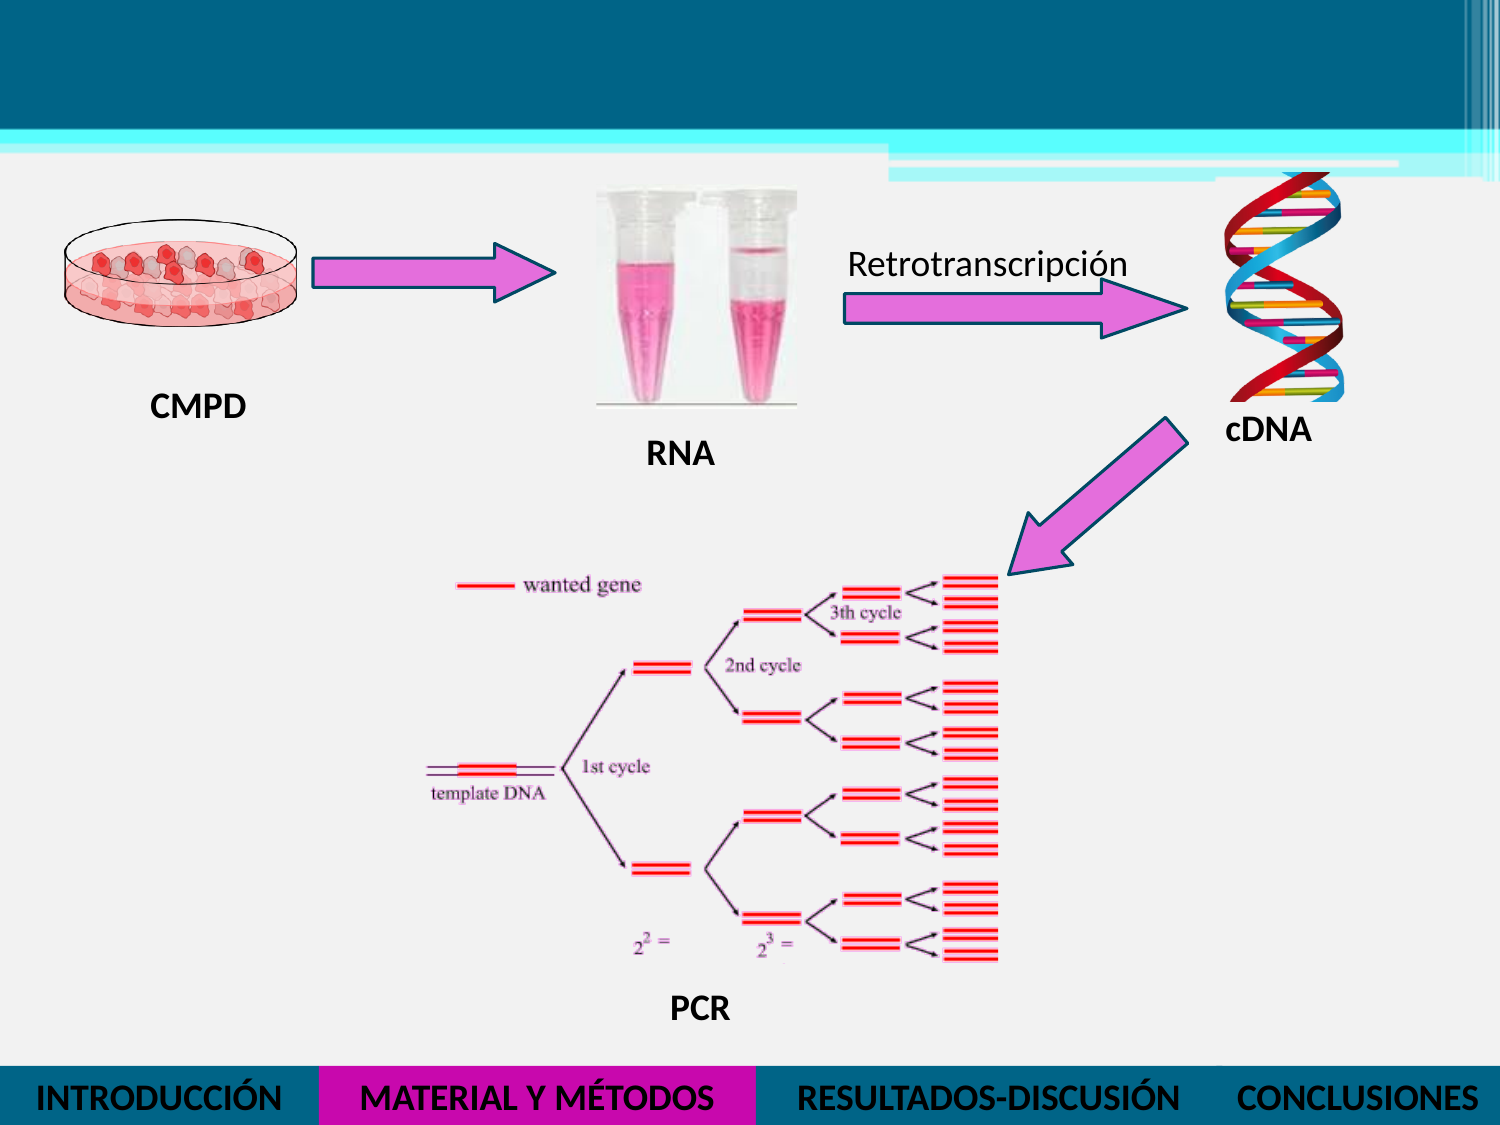

# MATERIAL Y MÉTODOS
Retrotranscripción
CMPD
cDNA
RNA
PCR
INTRODUCCIÓN
MATERIAL Y MÉTODOS
RESULTADOS-DISCUSIÓN
CONCLUSIONES